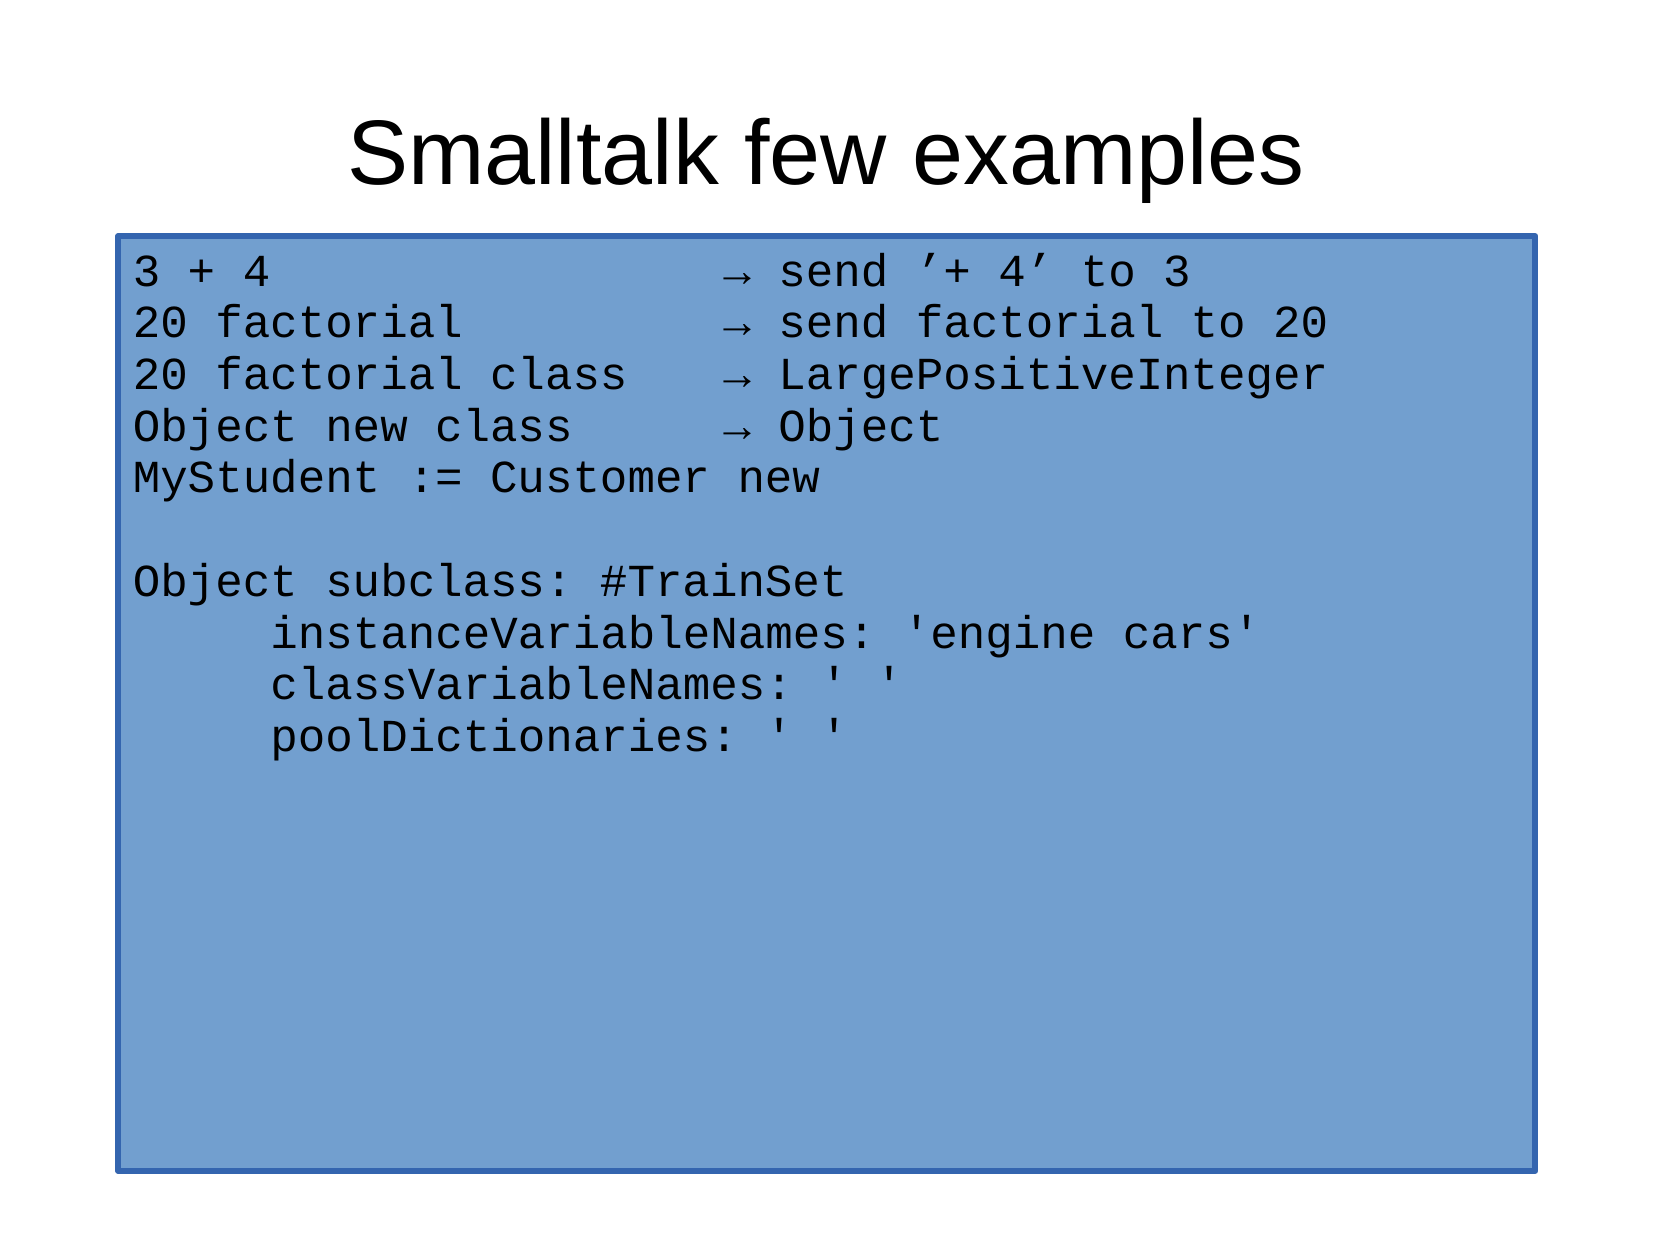

# Smalltalk few examples
3 + 4 			→ send ’+ 4’ to 3
20 factorial 			→ send factorial to 20
20 factorial class 	→ LargePositiveInteger
Object new class 		→ Object
MyStudent := Customer new
Object subclass: #TrainSet
 instanceVariableNames: 'engine cars'
 classVariableNames: ' '
 poolDictionaries: ' '